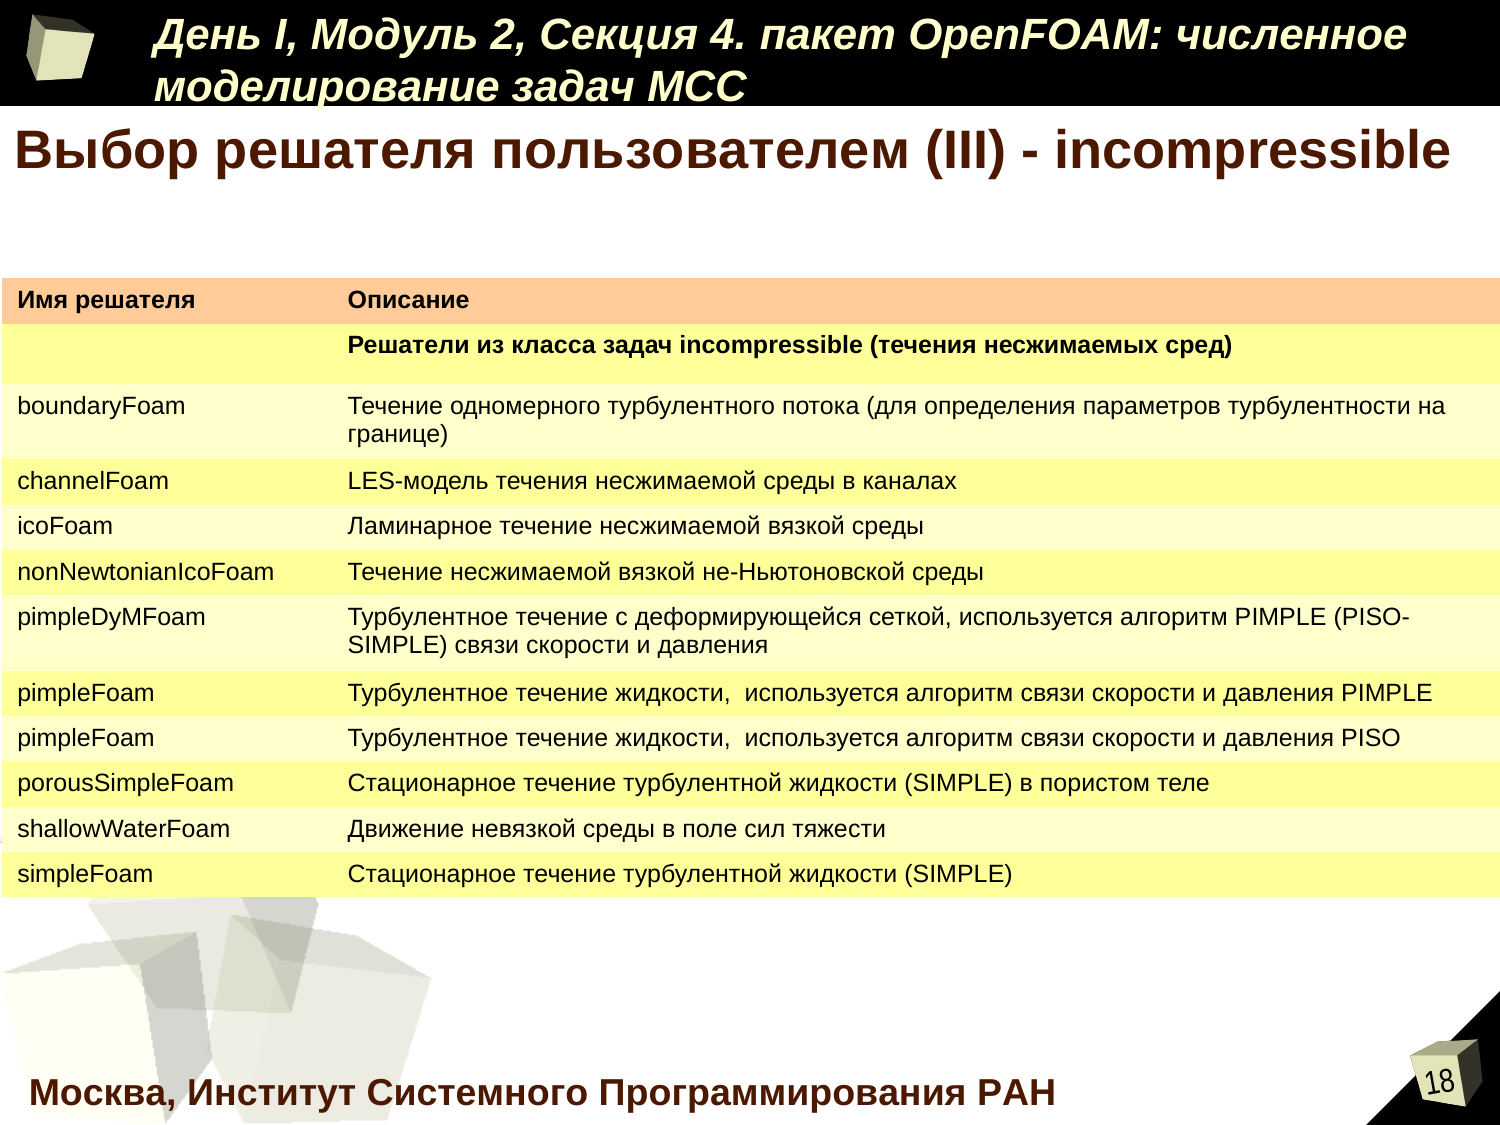

#
Выбор решателя пользователем (III) - incompressible
| Имя решателя | Описание |
| --- | --- |
| | Решатели из класса задач incompressible (течения несжимаемых сред) |
| boundaryFoam | Течение одномерного турбулентного потока (для определения параметров турбулентности на границе) |
| channelFoam | LES-модель течения несжимаемой среды в каналах |
| icoFoam | Ламинарное течение несжимаемой вязкой среды |
| nonNewtonianIcoFoam | Течение несжимаемой вязкой не-Ньютоновской среды |
| pimpleDyMFoam | Турбулентное течение с деформирующейся сеткой, используется алгоритм PIMPLE (PISO-SIMPLE) связи скорости и давления |
| pimpleFoam | Турбулентное течение жидкости, используется алгоритм связи скорости и давления PIMPLE |
| pimpleFoam | Турбулентное течение жидкости, используется алгоритм связи скорости и давления PISO |
| porousSimpleFoam | Стационарное течение турбулентной жидкости (SIMPLE) в пористом теле |
| shallowWaterFoam | Движение невязкой среды в поле сил тяжести |
| simpleFoam | Стационарное течение турбулентной жидкости (SIMPLE) |